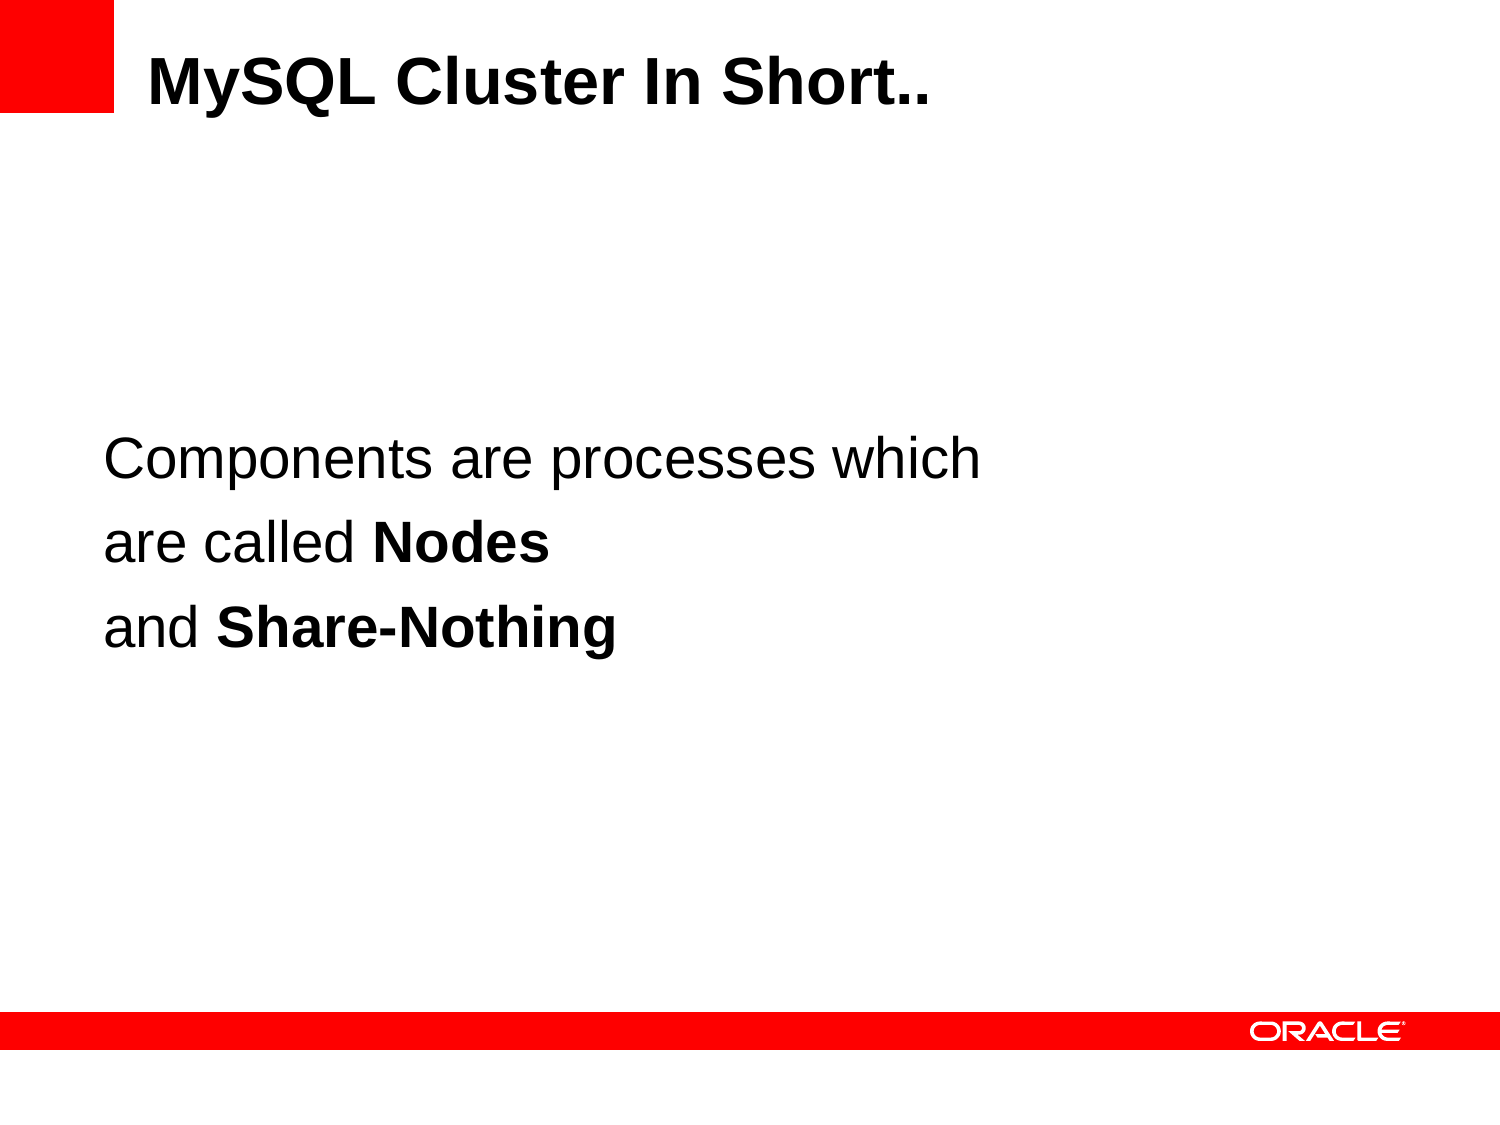

# MySQL Cluster In Short..
Components are processes which
are called Nodes
and Share-Nothing